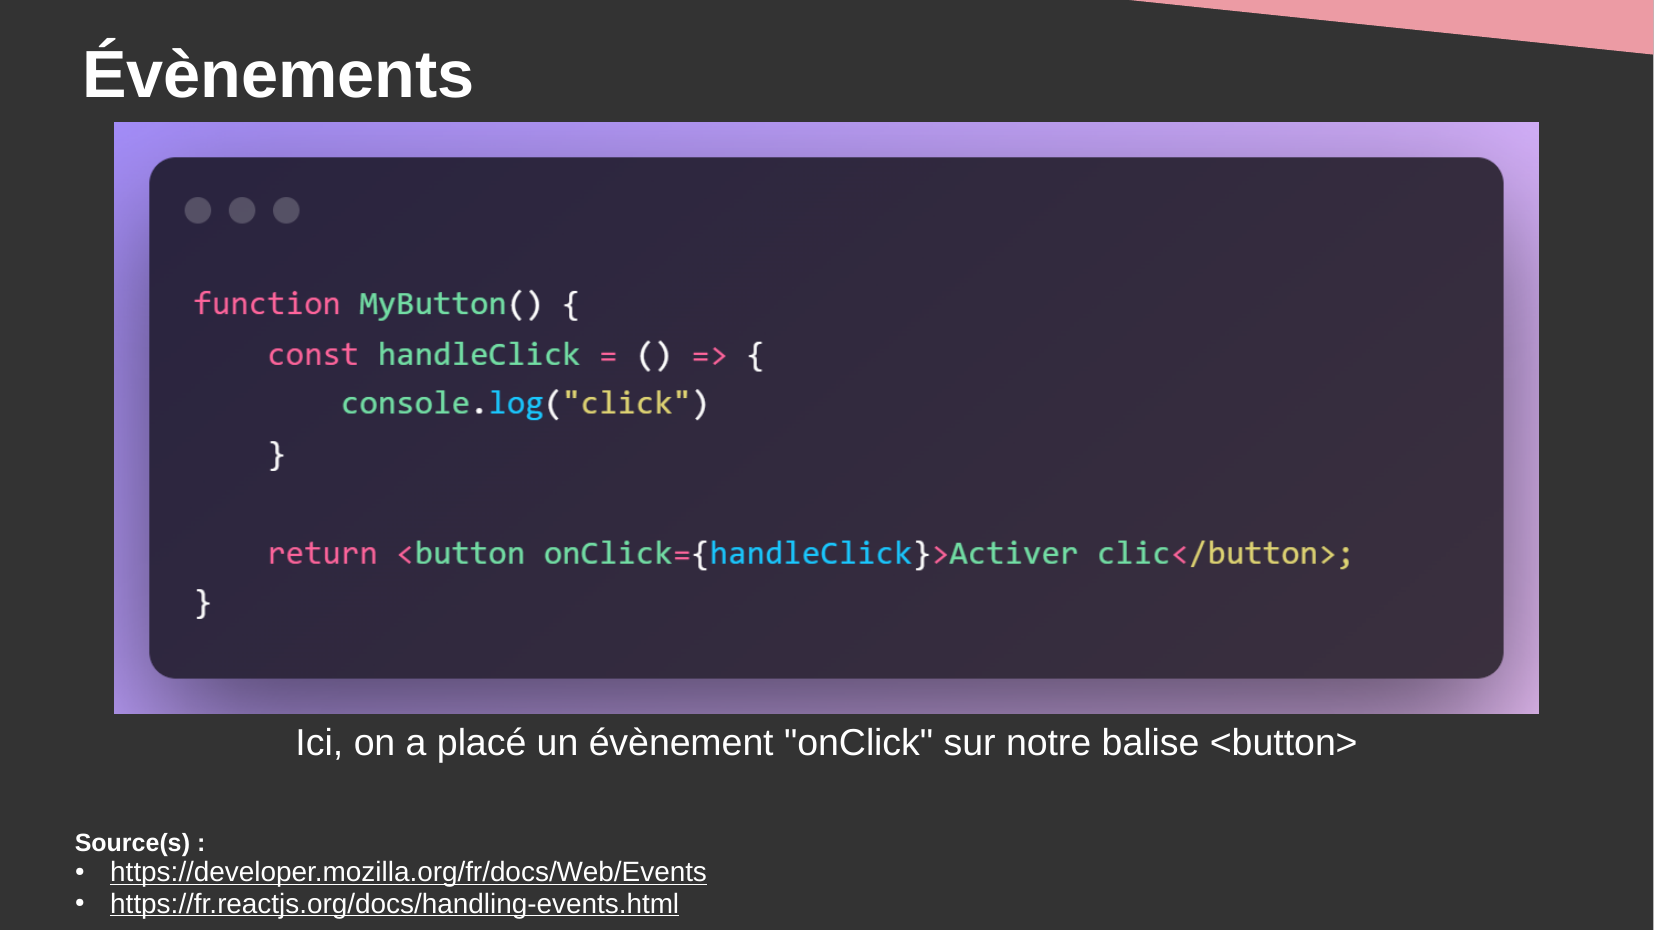

# Évènements
Ici, on a placé un évènement "onClick" sur notre balise <button>
Source(s) :
https://developer.mozilla.org/fr/docs/Web/Events
https://fr.reactjs.org/docs/handling-events.html